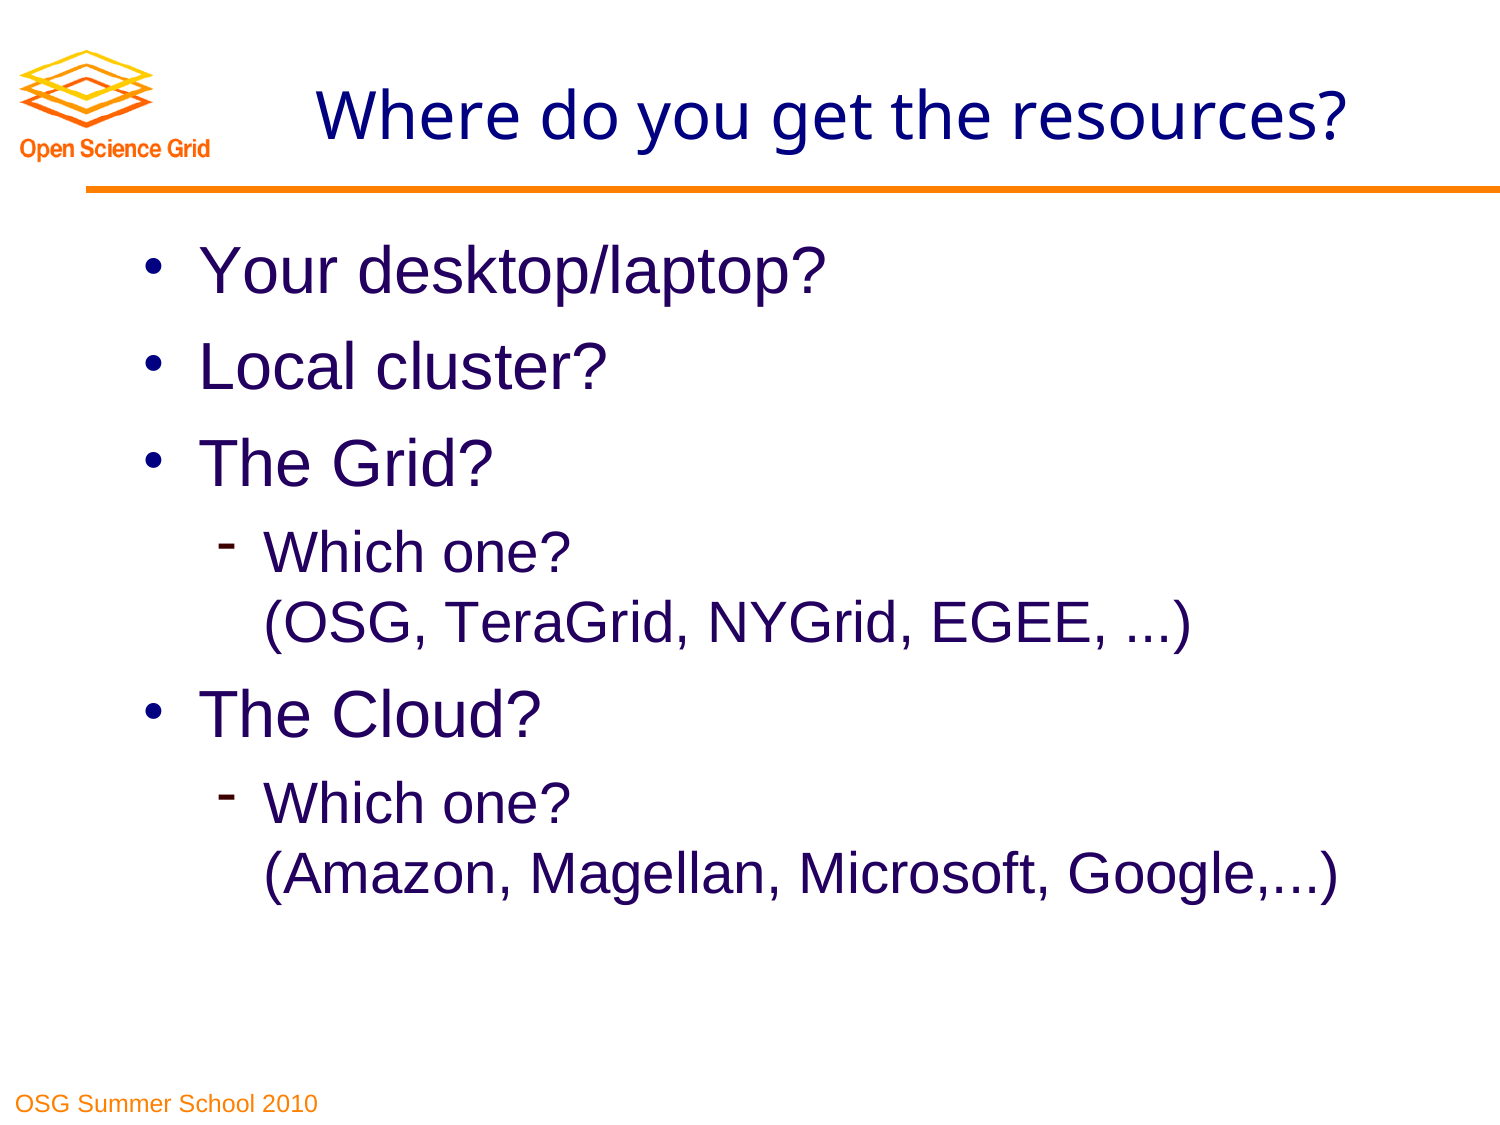

# Where do you get the resources?
Your desktop/laptop?
Local cluster?
The Grid?
Which one?
(OSG, TeraGrid, NYGrid, EGEE, ...)
The Cloud?
Which one?
(Amazon, Magellan, Microsoft, Google,...)